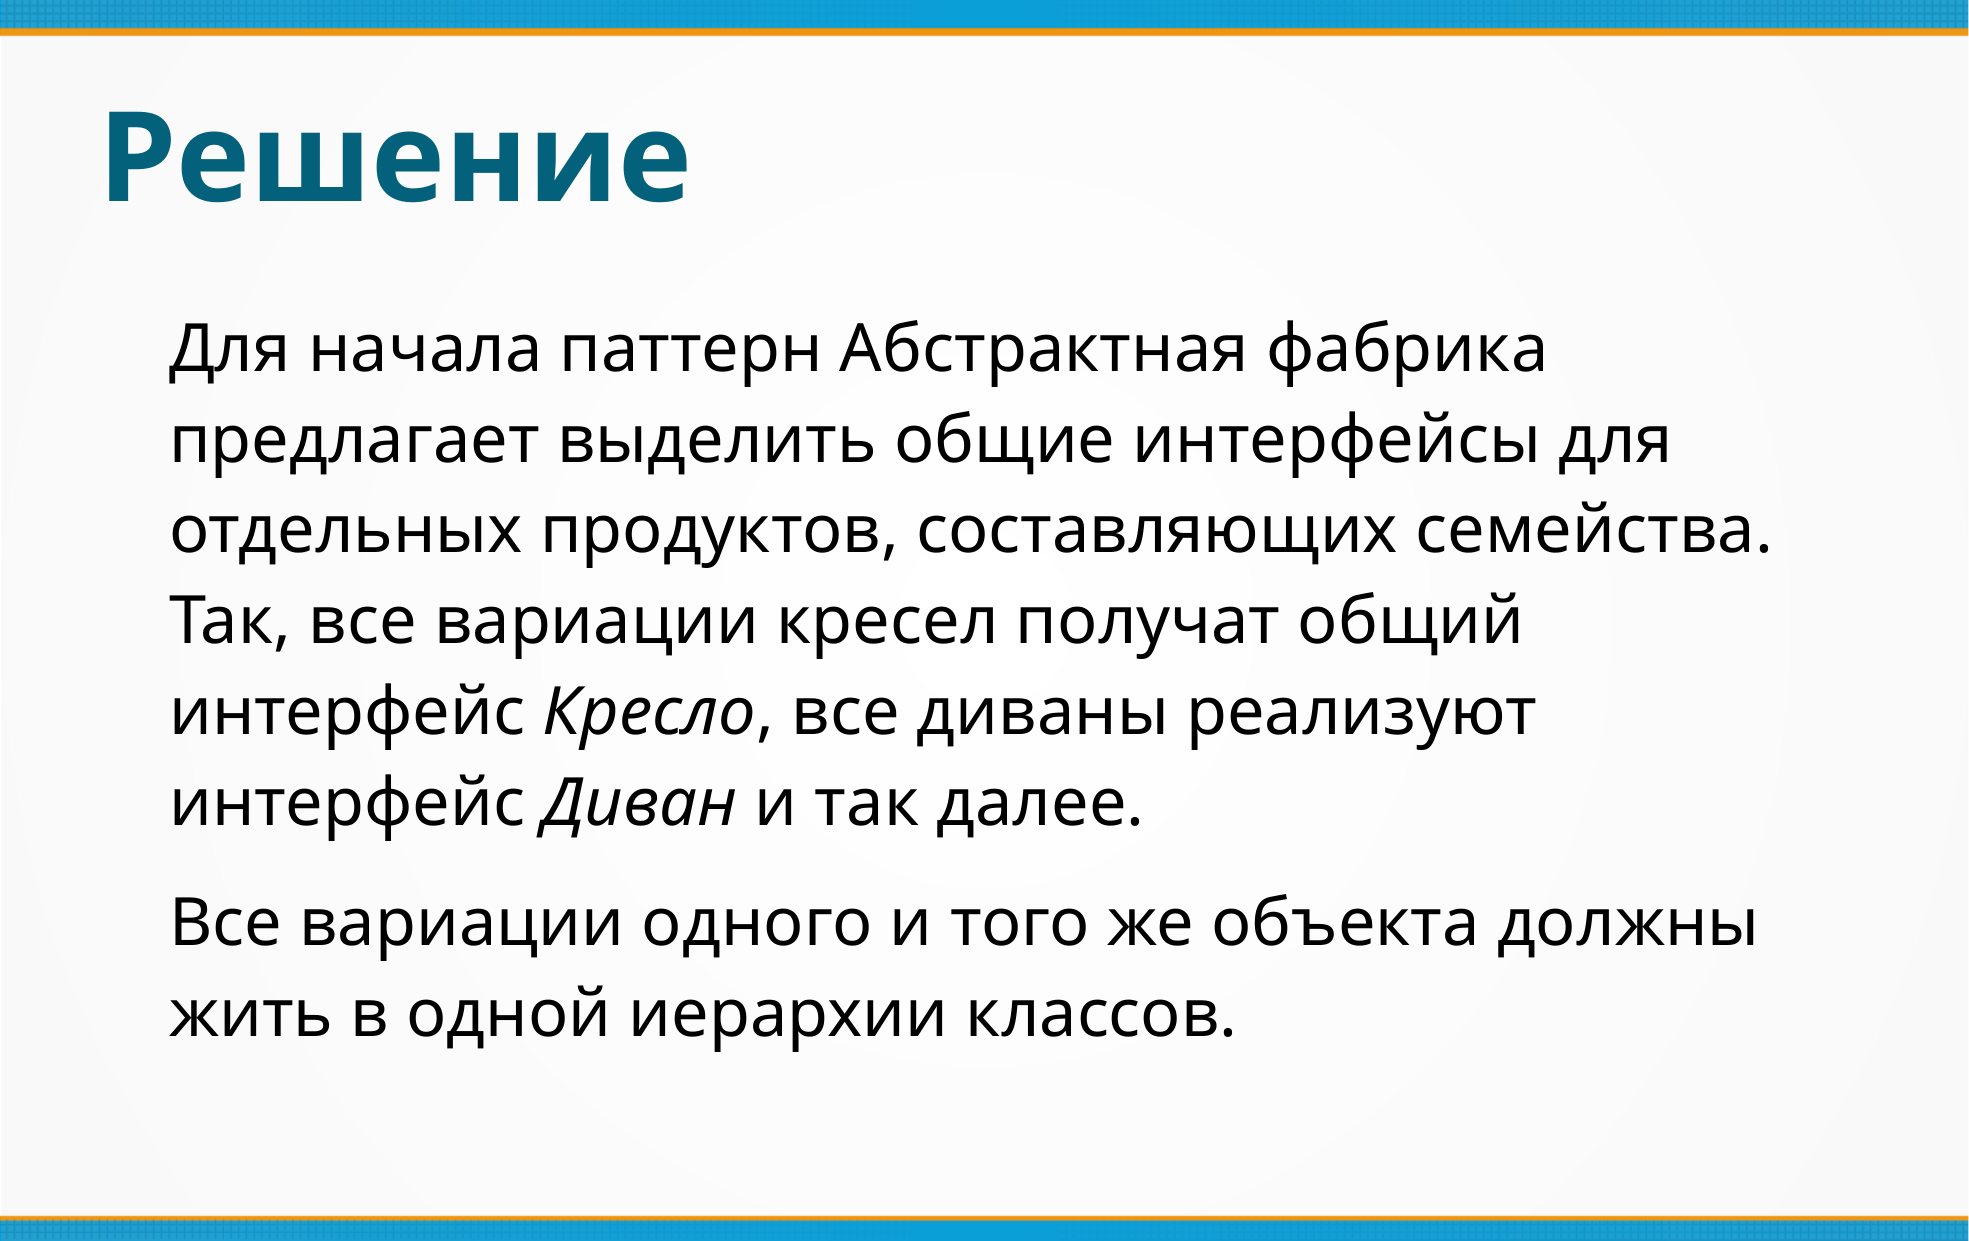

# Решение
Для начала паттерн Абстрактная фабрика предлагает выделить общие интерфейсы для отдельных продуктов, составляющих семейства. Так, все вариации кресел получат общий интерфейс Кресло, все диваны реализуют интерфейс Диван и так далее.
Все вариации одного и того же объекта должны жить в одной иерархии классов.